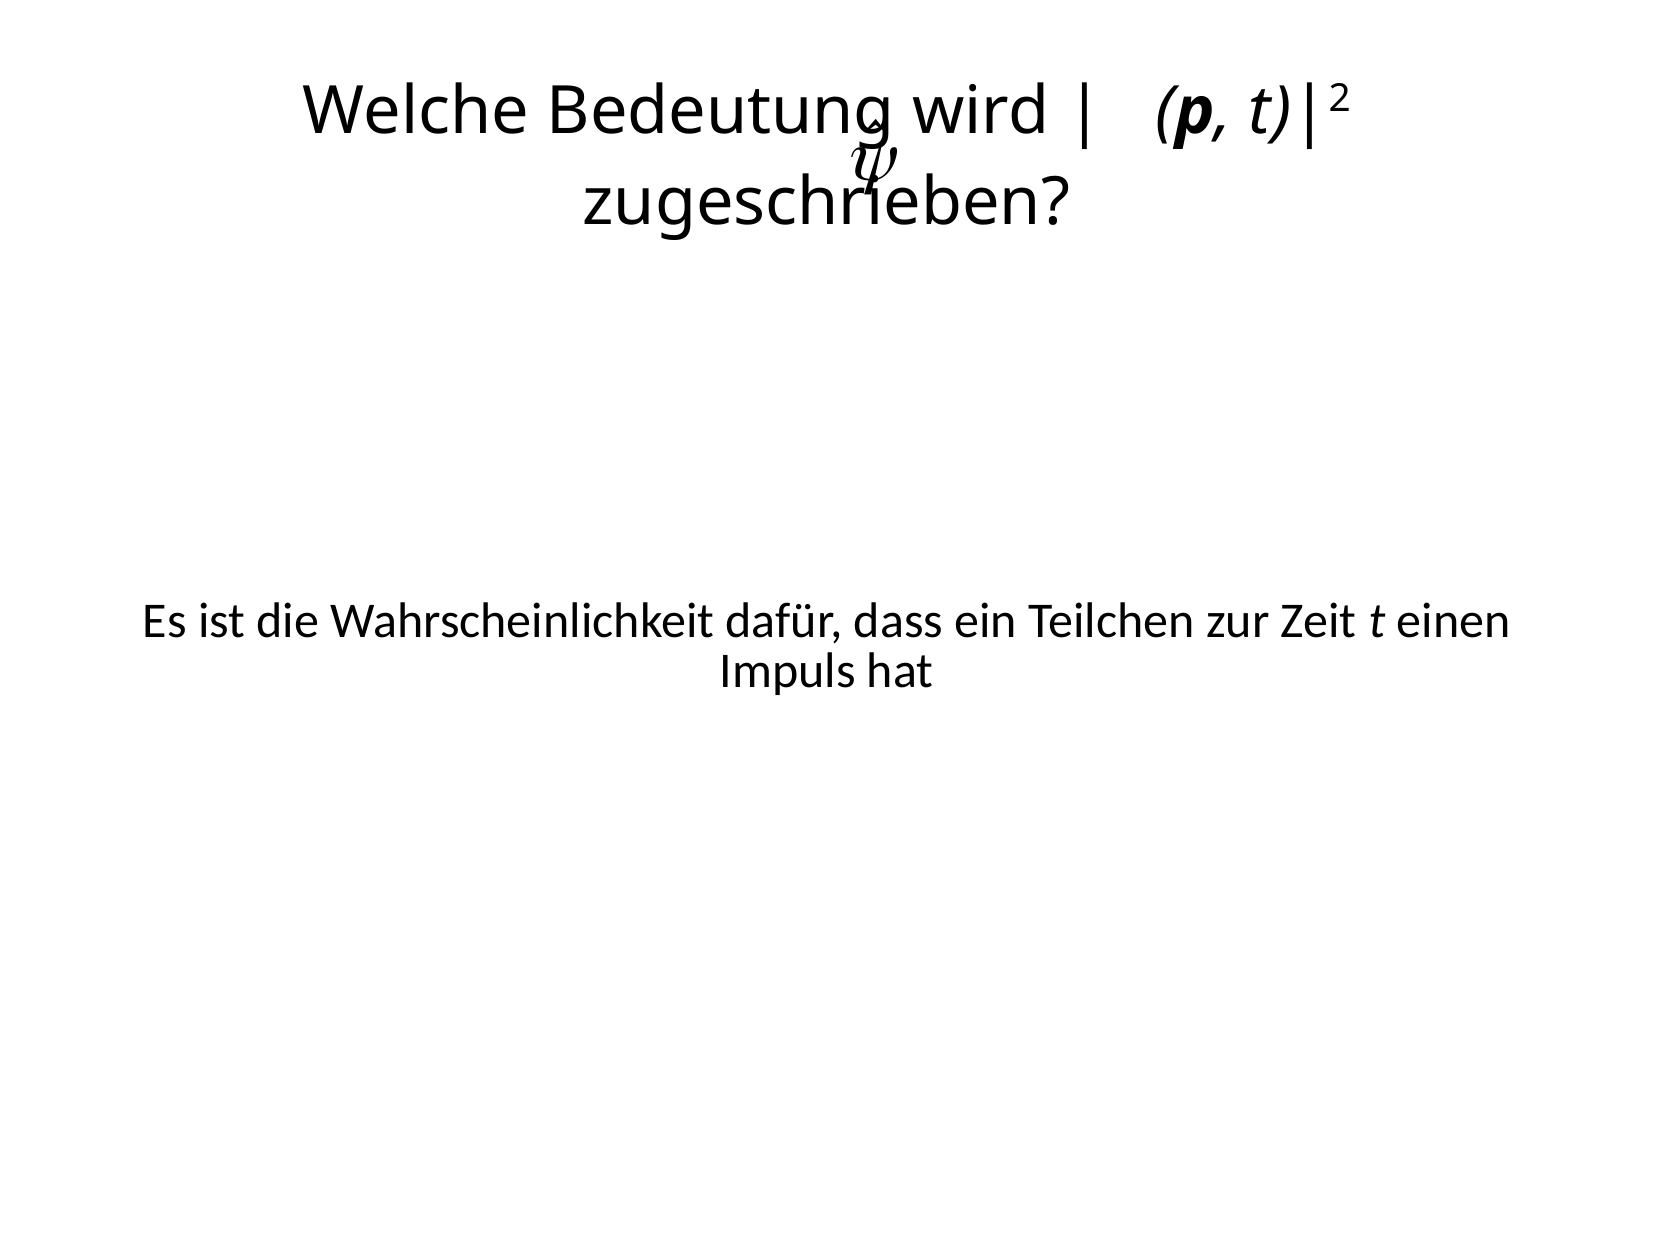

# Welche Bedeutung wird | (p, t)|2 zugeschrieben?
Es ist die Wahrscheinlichkeit dafür, dass ein Teilchen zur Zeit t einen Impuls hat